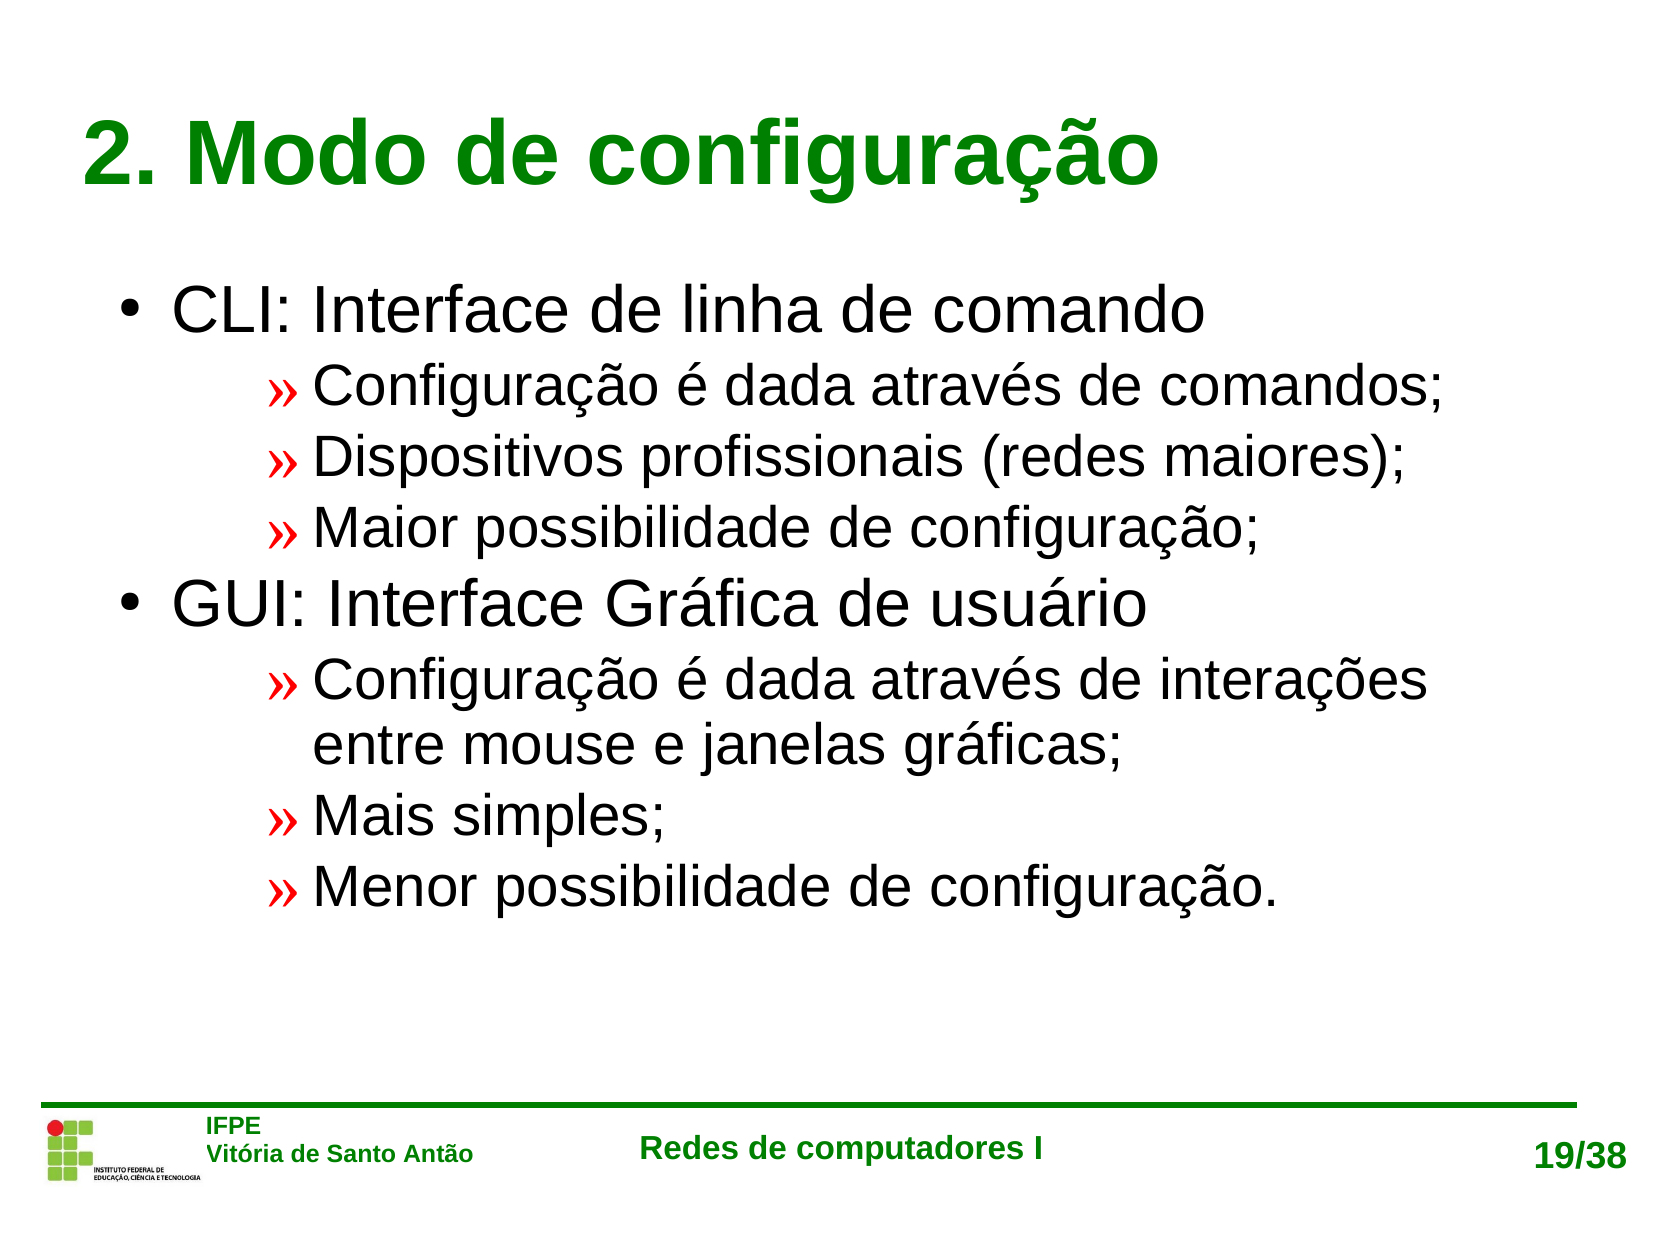

# 2. Modo de configuração
CLI: Interface de linha de comando
Configuração é dada através de comandos;
Dispositivos profissionais (redes maiores);
Maior possibilidade de configuração;
GUI: Interface Gráfica de usuário
Configuração é dada através de interações entre mouse e janelas gráficas;
Mais simples;
Menor possibilidade de configuração.